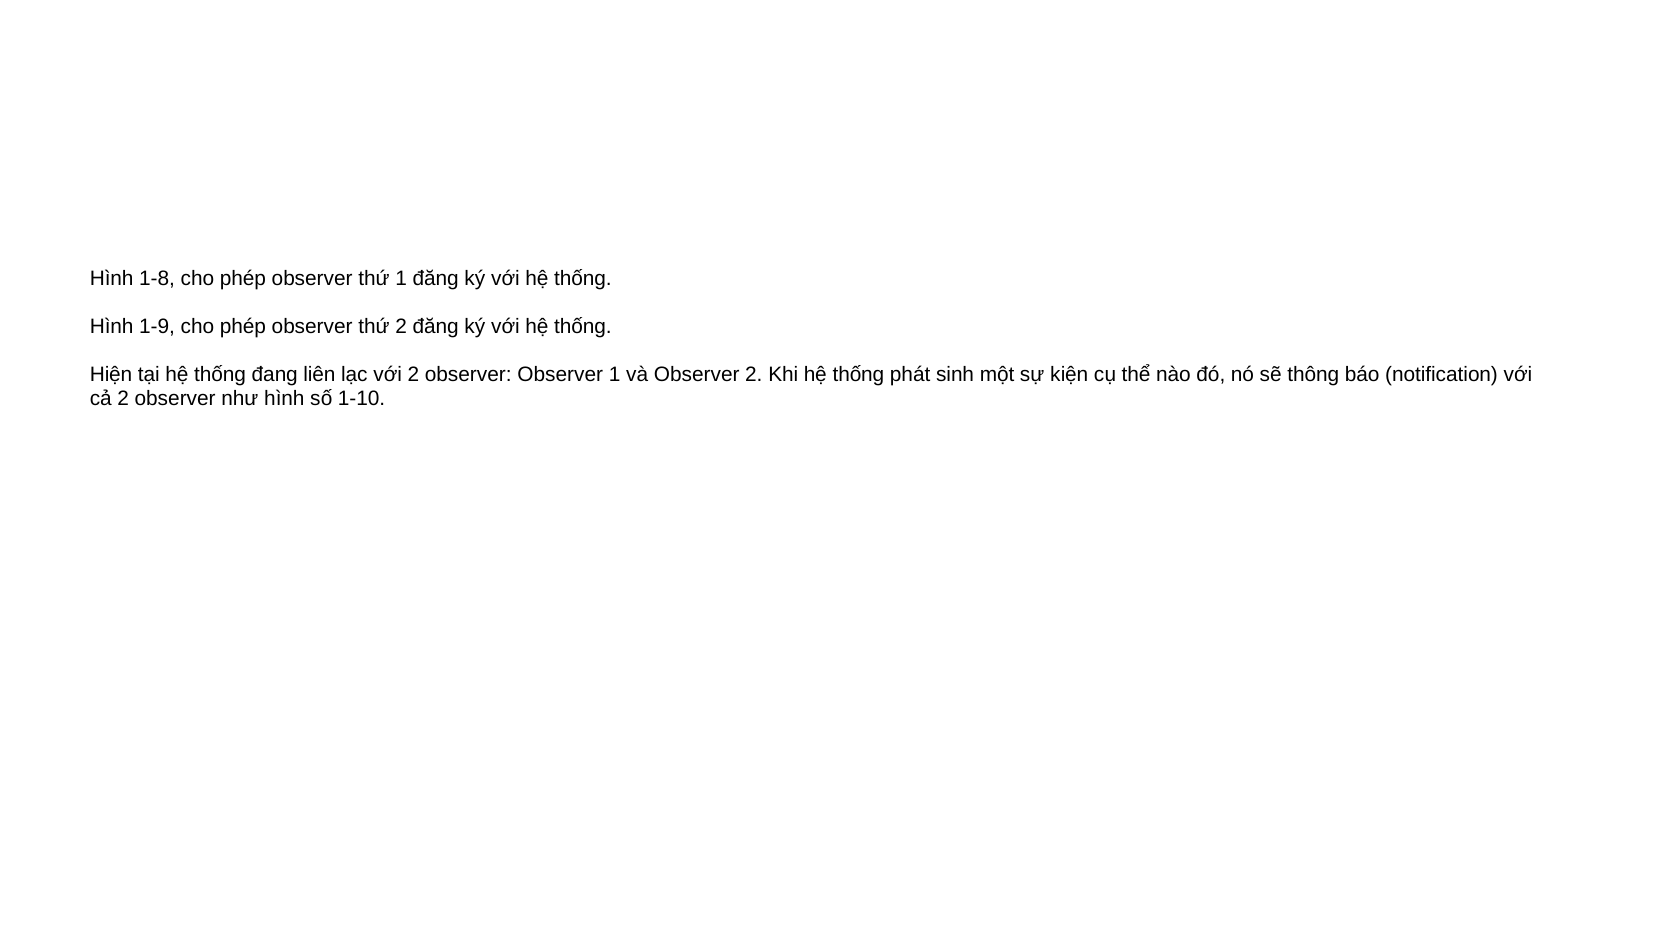

Hình 1-8, cho phép observer thứ 1 đăng ký với hệ thống.
Hình 1-9, cho phép observer thứ 2 đăng ký với hệ thống.
Hiện tại hệ thống đang liên lạc với 2 observer: Observer 1 và Observer 2. Khi hệ thống phát sinh một sự kiện cụ thể nào đó, nó sẽ thông báo (notification) với cả 2 observer như hình số 1-10.